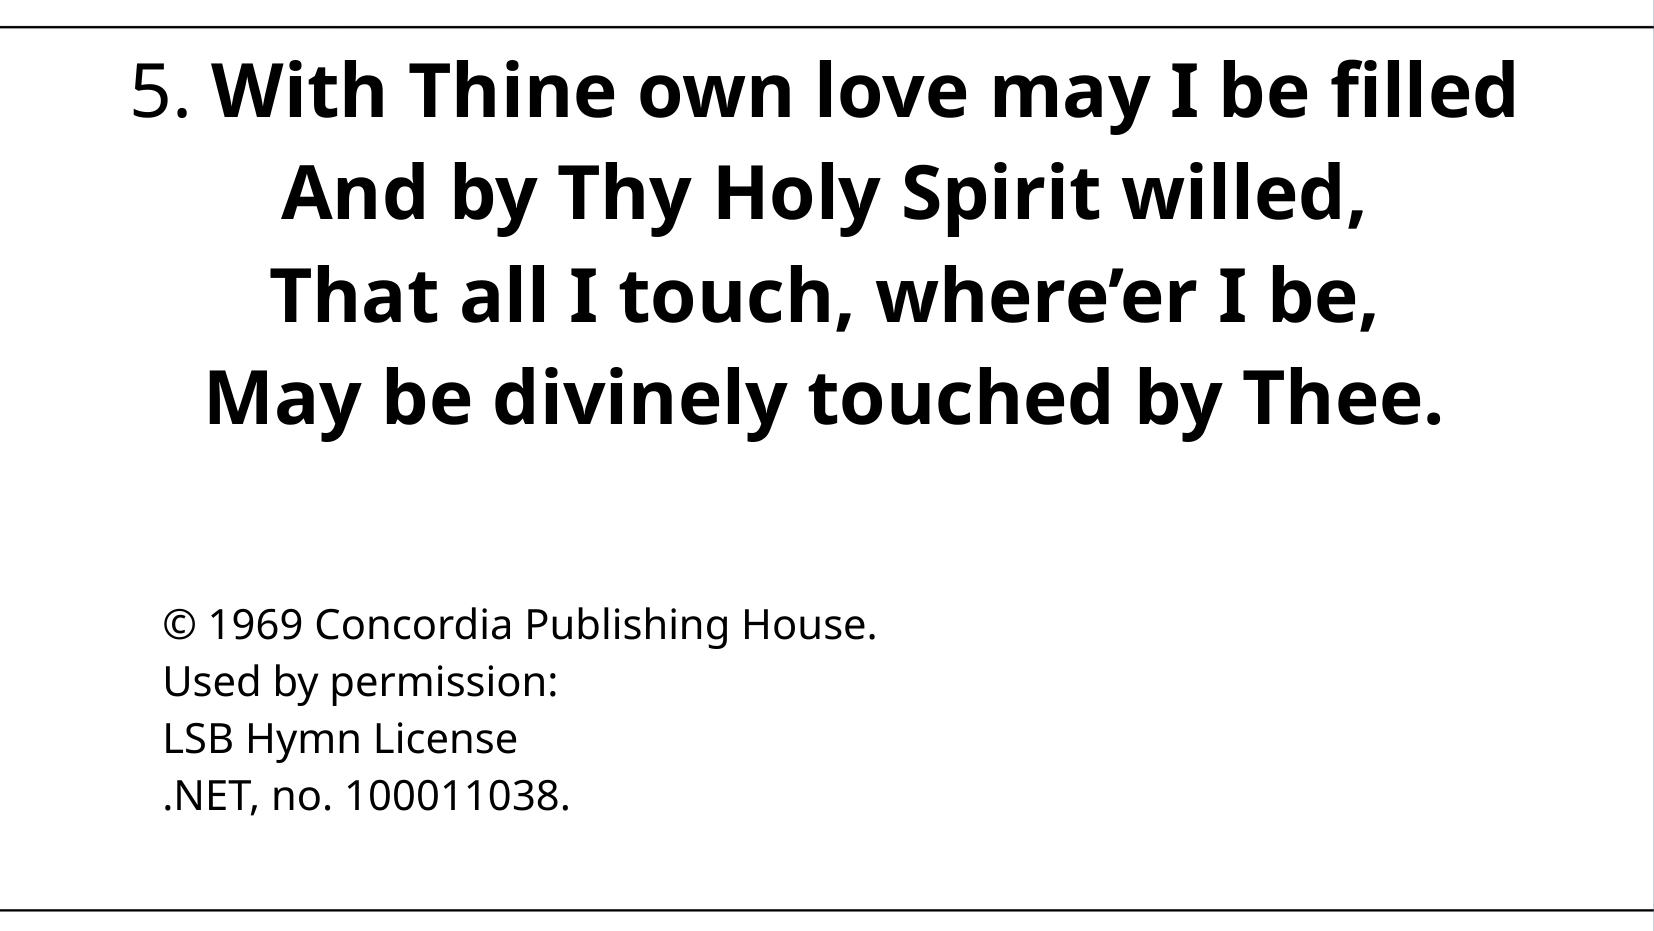

5. With Thine own love may I be filled
And by Thy Holy Spirit willed,
That all I touch, where’er I be,
May be divinely touched by Thee.
 © 1969 Concordia Publishing House.
 Used by permission:
 LSB Hymn License
 .NET, no. 100011038.